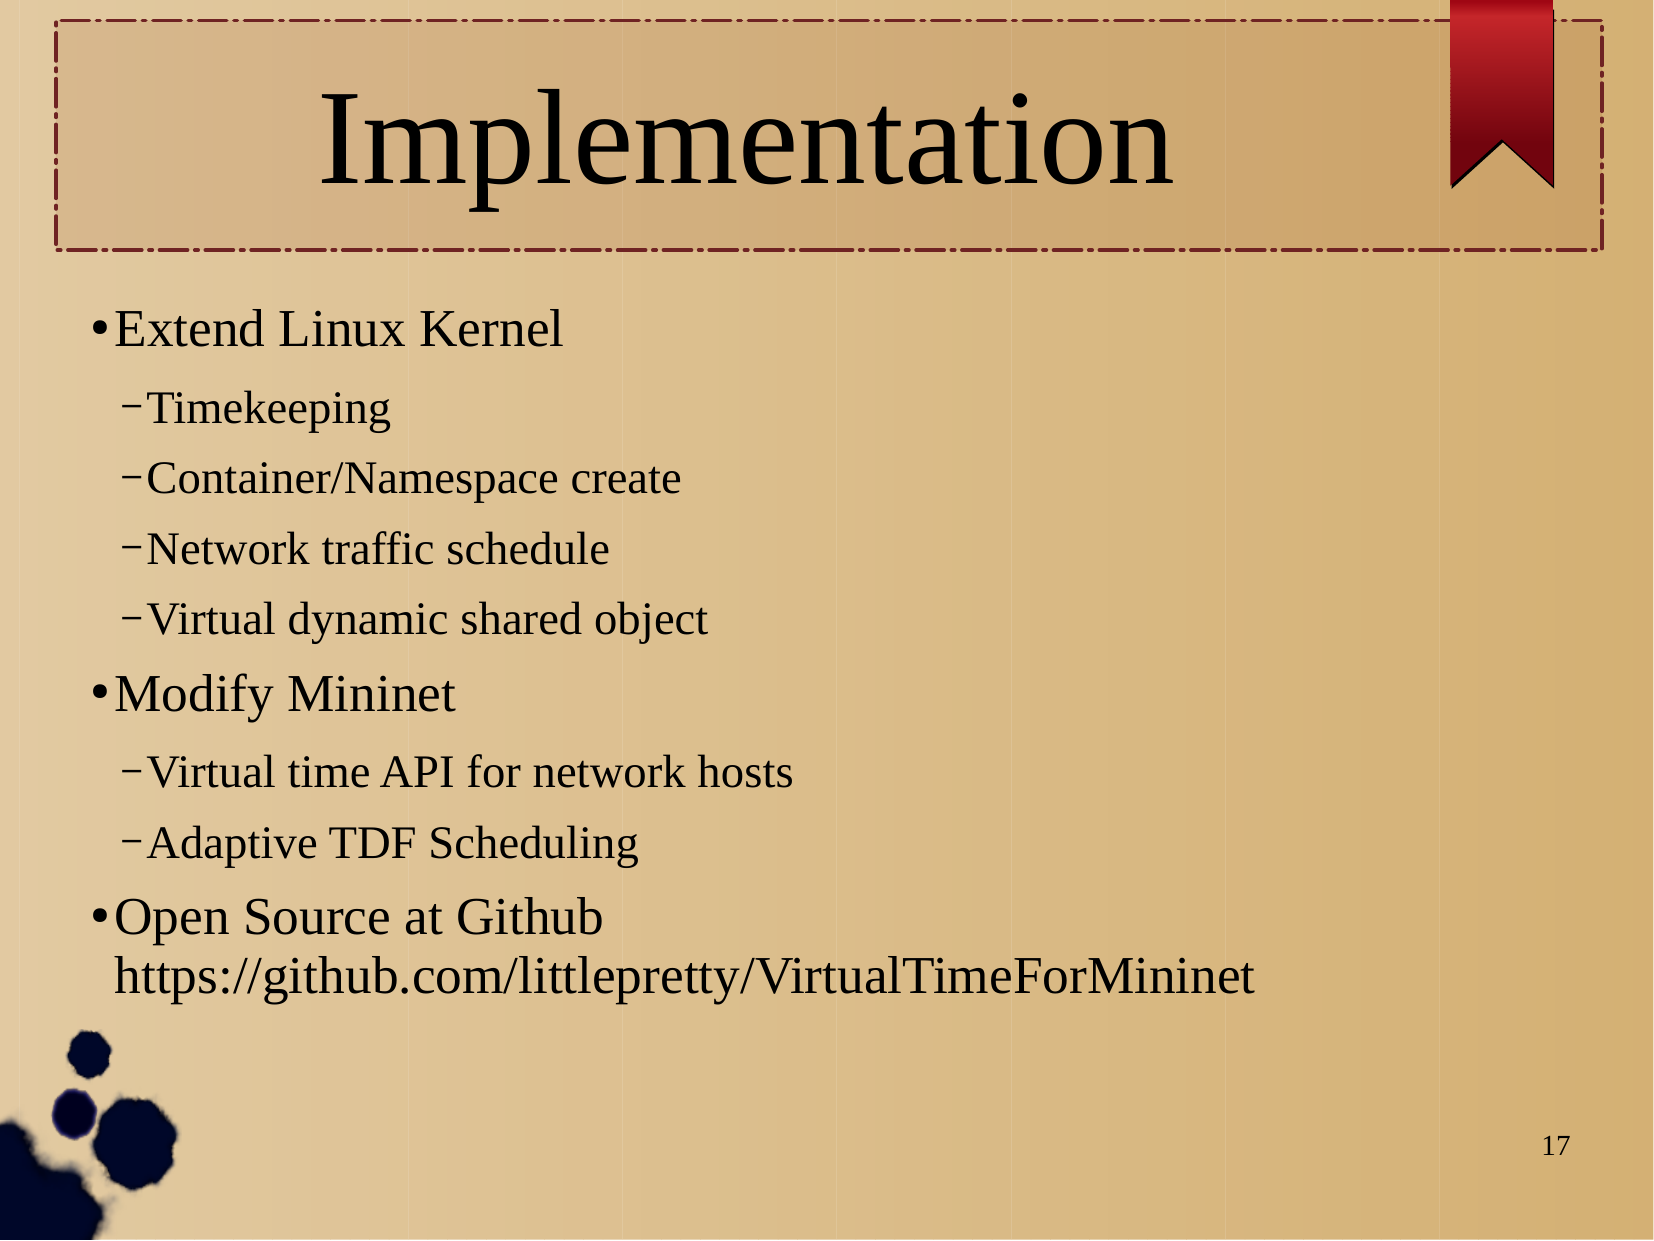

# Implementation
Extend Linux Kernel
Timekeeping
Container/Namespace create
Network traffic schedule
Virtual dynamic shared object
Modify Mininet
Virtual time API for network hosts
Adaptive TDF Scheduling
Open Source at Github https://github.com/littlepretty/VirtualTimeForMininet
17